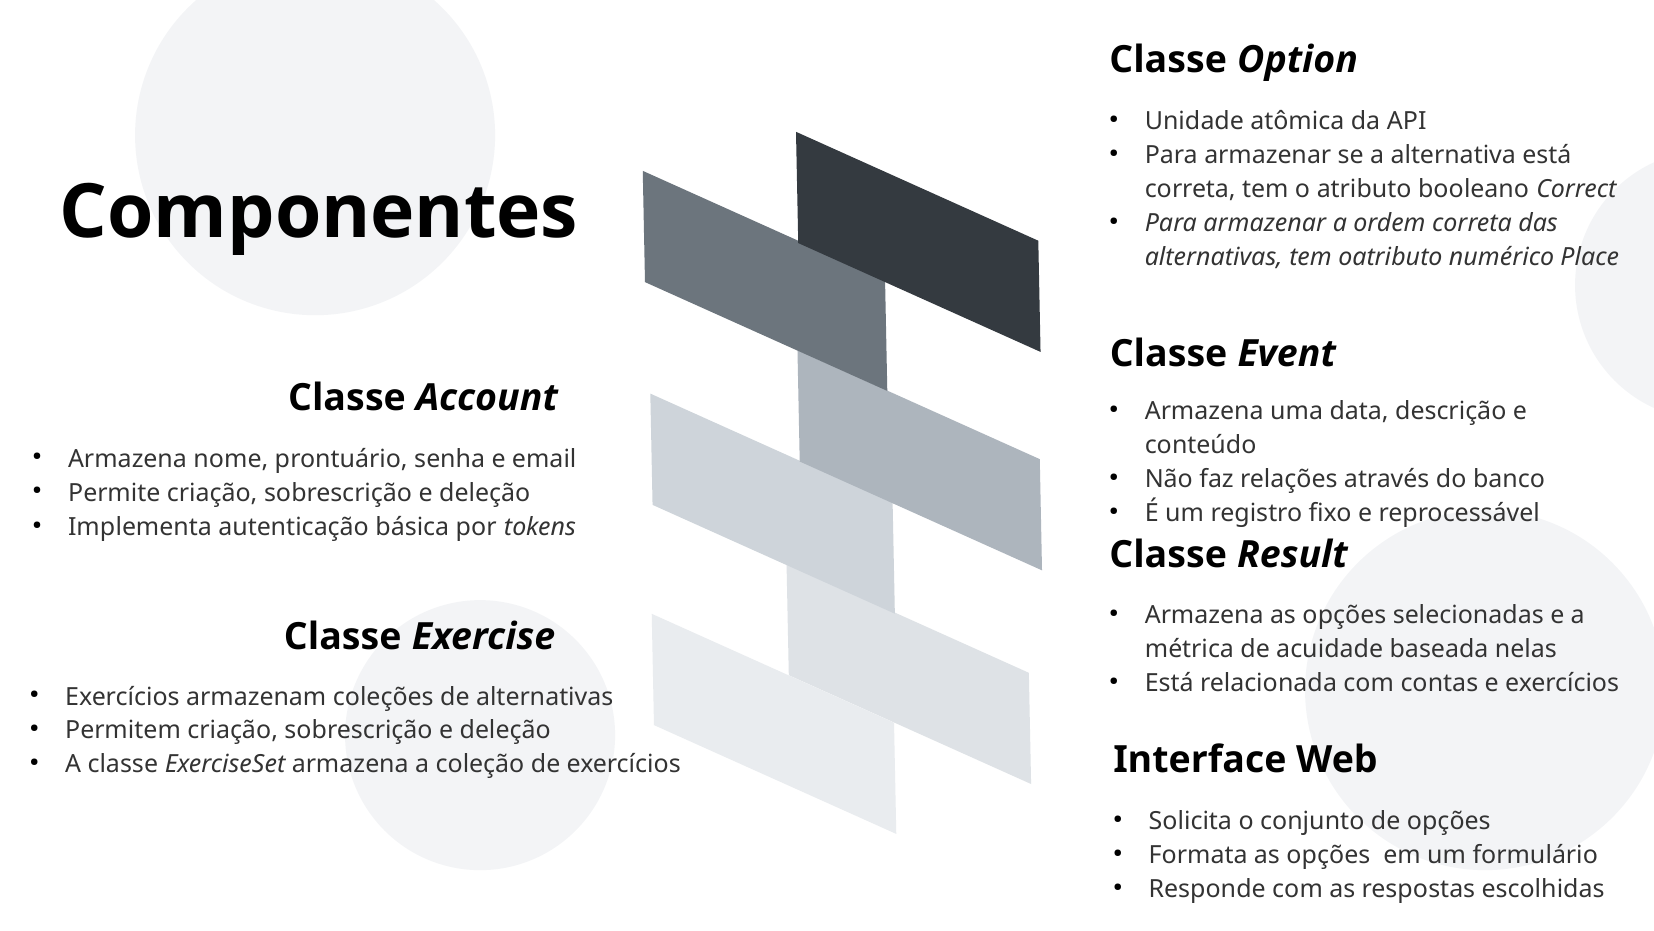

Classe Option
Unidade atômica da API
Para armazenar se a alternativa está correta, tem o atributo booleano Correct
Para armazenar a ordem correta das alternativas, tem oatributo numérico Place
Componentes
Classe Event
Classe Account
Armazena uma data, descrição e conteúdo
Não faz relações através do banco
É um registro fixo e reprocessável
Armazena nome, prontuário, senha e email
Permite criação, sobrescrição e deleção
Implementa autenticação básica por tokens
Classe Result
Armazena as opções selecionadas e a métrica de acuidade baseada nelas
Está relacionada com contas e exercícios
Classe Exercise
Exercícios armazenam coleções de alternativas
Permitem criação, sobrescrição e deleção
A classe ExerciseSet armazena a coleção de exercícios
Interface Web
Solicita o conjunto de opções
Formata as opções em um formulário
Responde com as respostas escolhidas